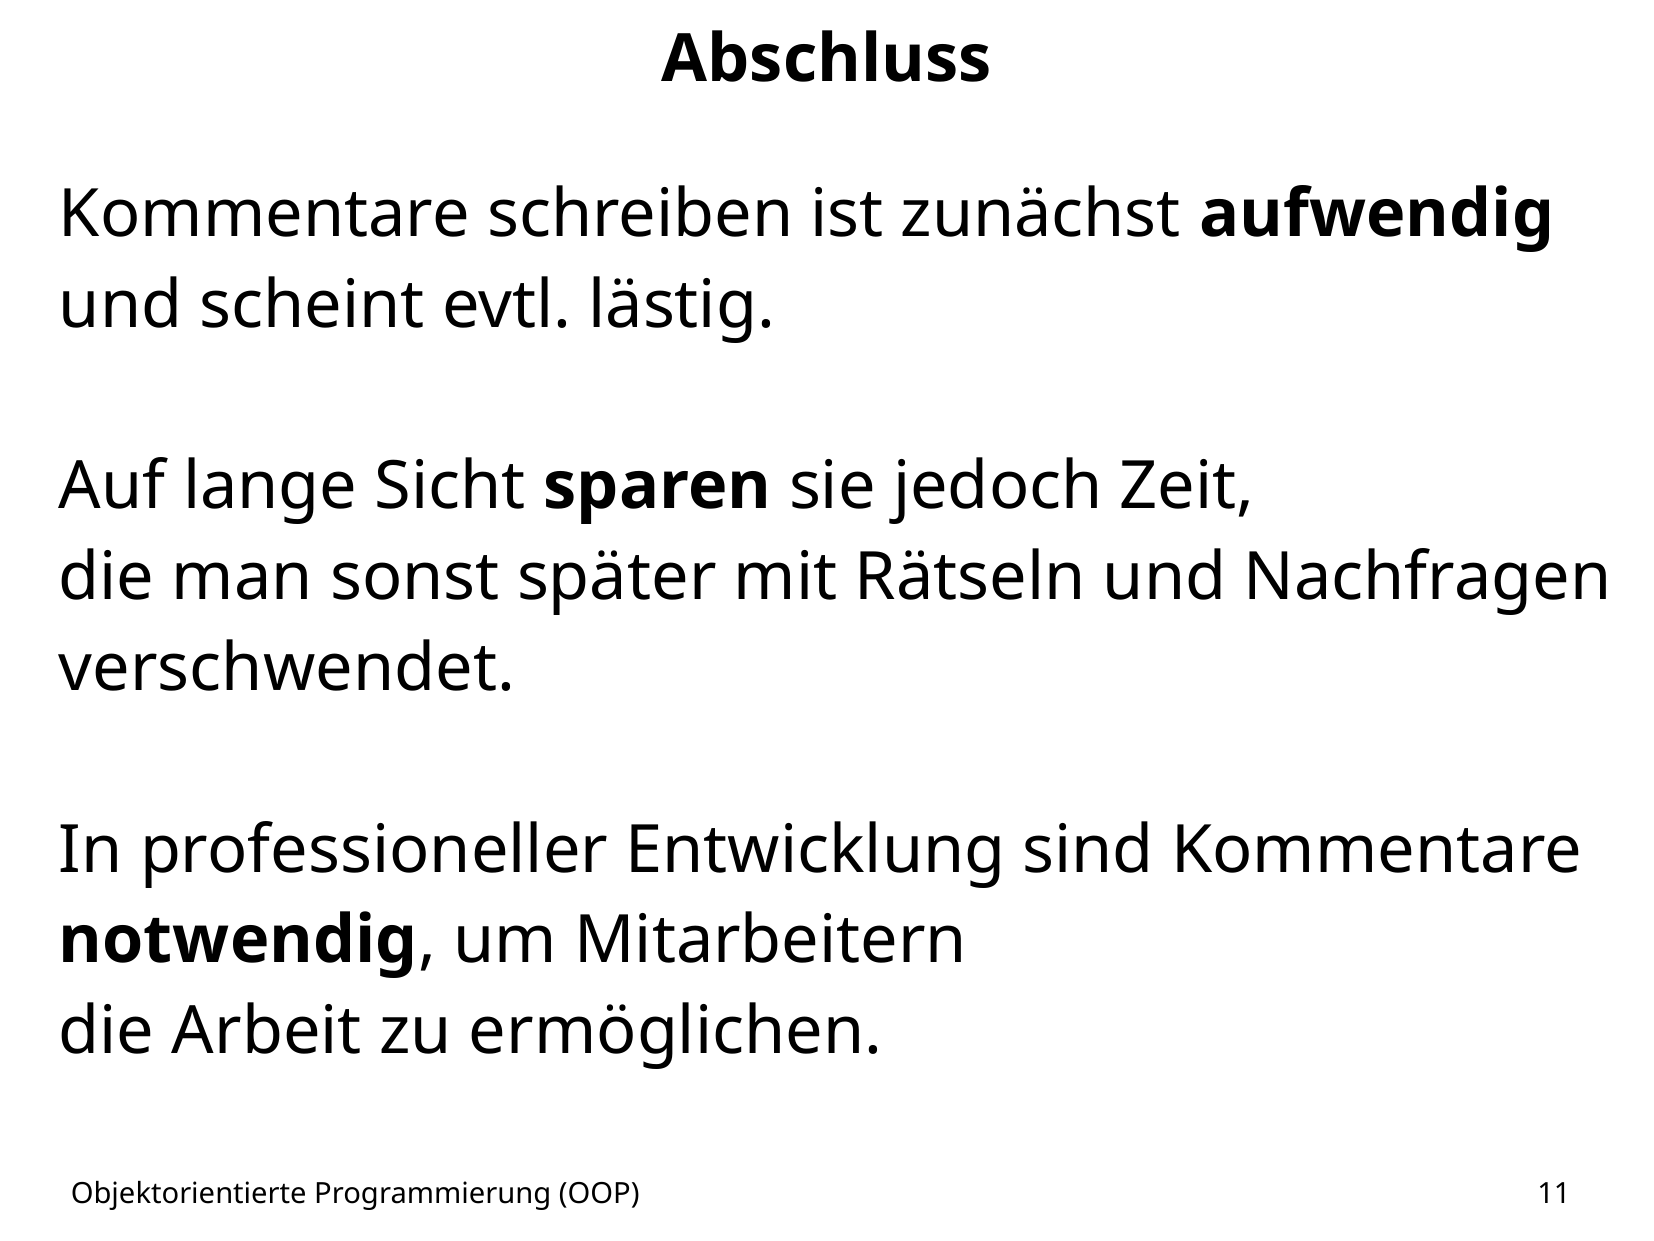

# Abschluss
Kommentare schreiben ist zunächst aufwendig und scheint evtl. lästig.
Auf lange Sicht sparen sie jedoch Zeit,
die man sonst später mit Rätseln und Nachfragen verschwendet.
In professioneller Entwicklung sind Kommentare notwendig, um Mitarbeitern
die Arbeit zu ermöglichen.
Objektorientierte Programmierung (OOP)
11